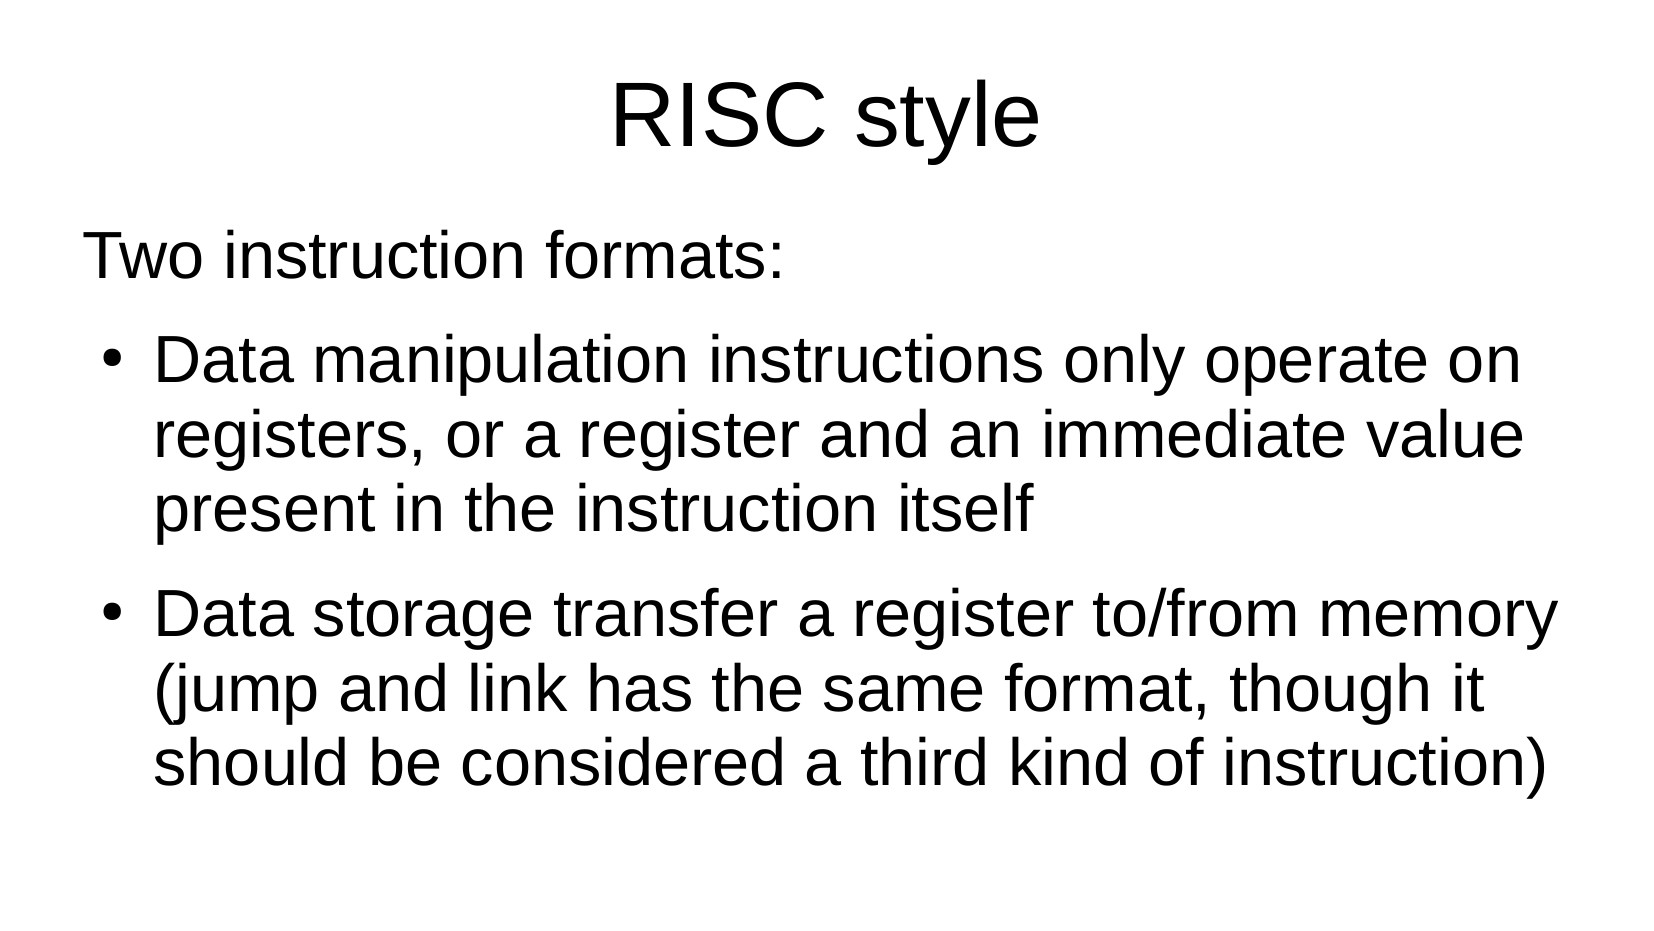

# RISC style
Two instruction formats:
Data manipulation instructions only operate on registers, or a register and an immediate value present in the instruction itself
Data storage transfer a register to/from memory (jump and link has the same format, though it should be considered a third kind of instruction)